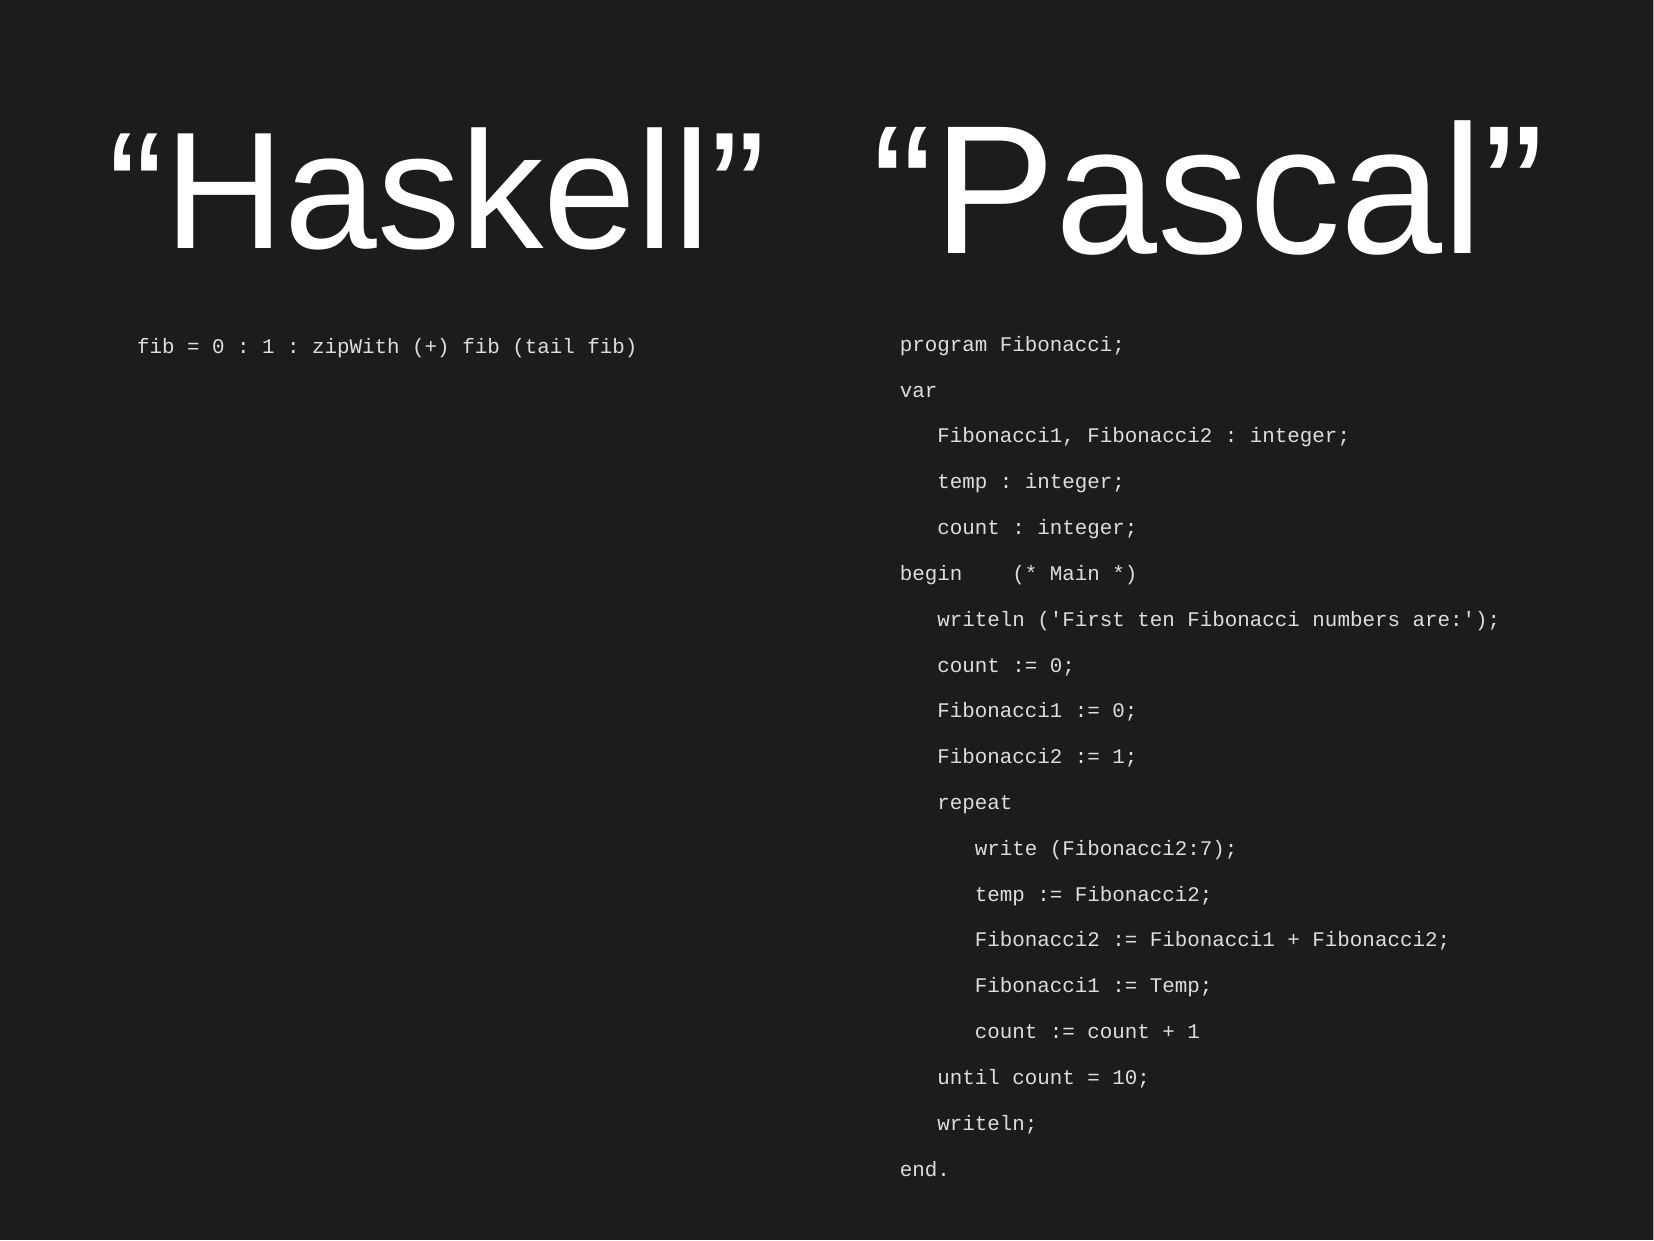

“Pascal”
“Haskell”
fib = 0 : 1 : zipWith (+) fib (tail fib)
program Fibonacci;
var
   Fibonacci1, Fibonacci2 : integer;
   temp : integer;
   count : integer;
begin    (* Main *)
   writeln ('First ten Fibonacci numbers are:');
   count := 0;
   Fibonacci1 := 0;
   Fibonacci2 := 1;
   repeat
      write (Fibonacci2:7);
      temp := Fibonacci2;
      Fibonacci2 := Fibonacci1 + Fibonacci2;
      Fibonacci1 := Temp;
      count := count + 1
   until count = 10;
   writeln;
end.